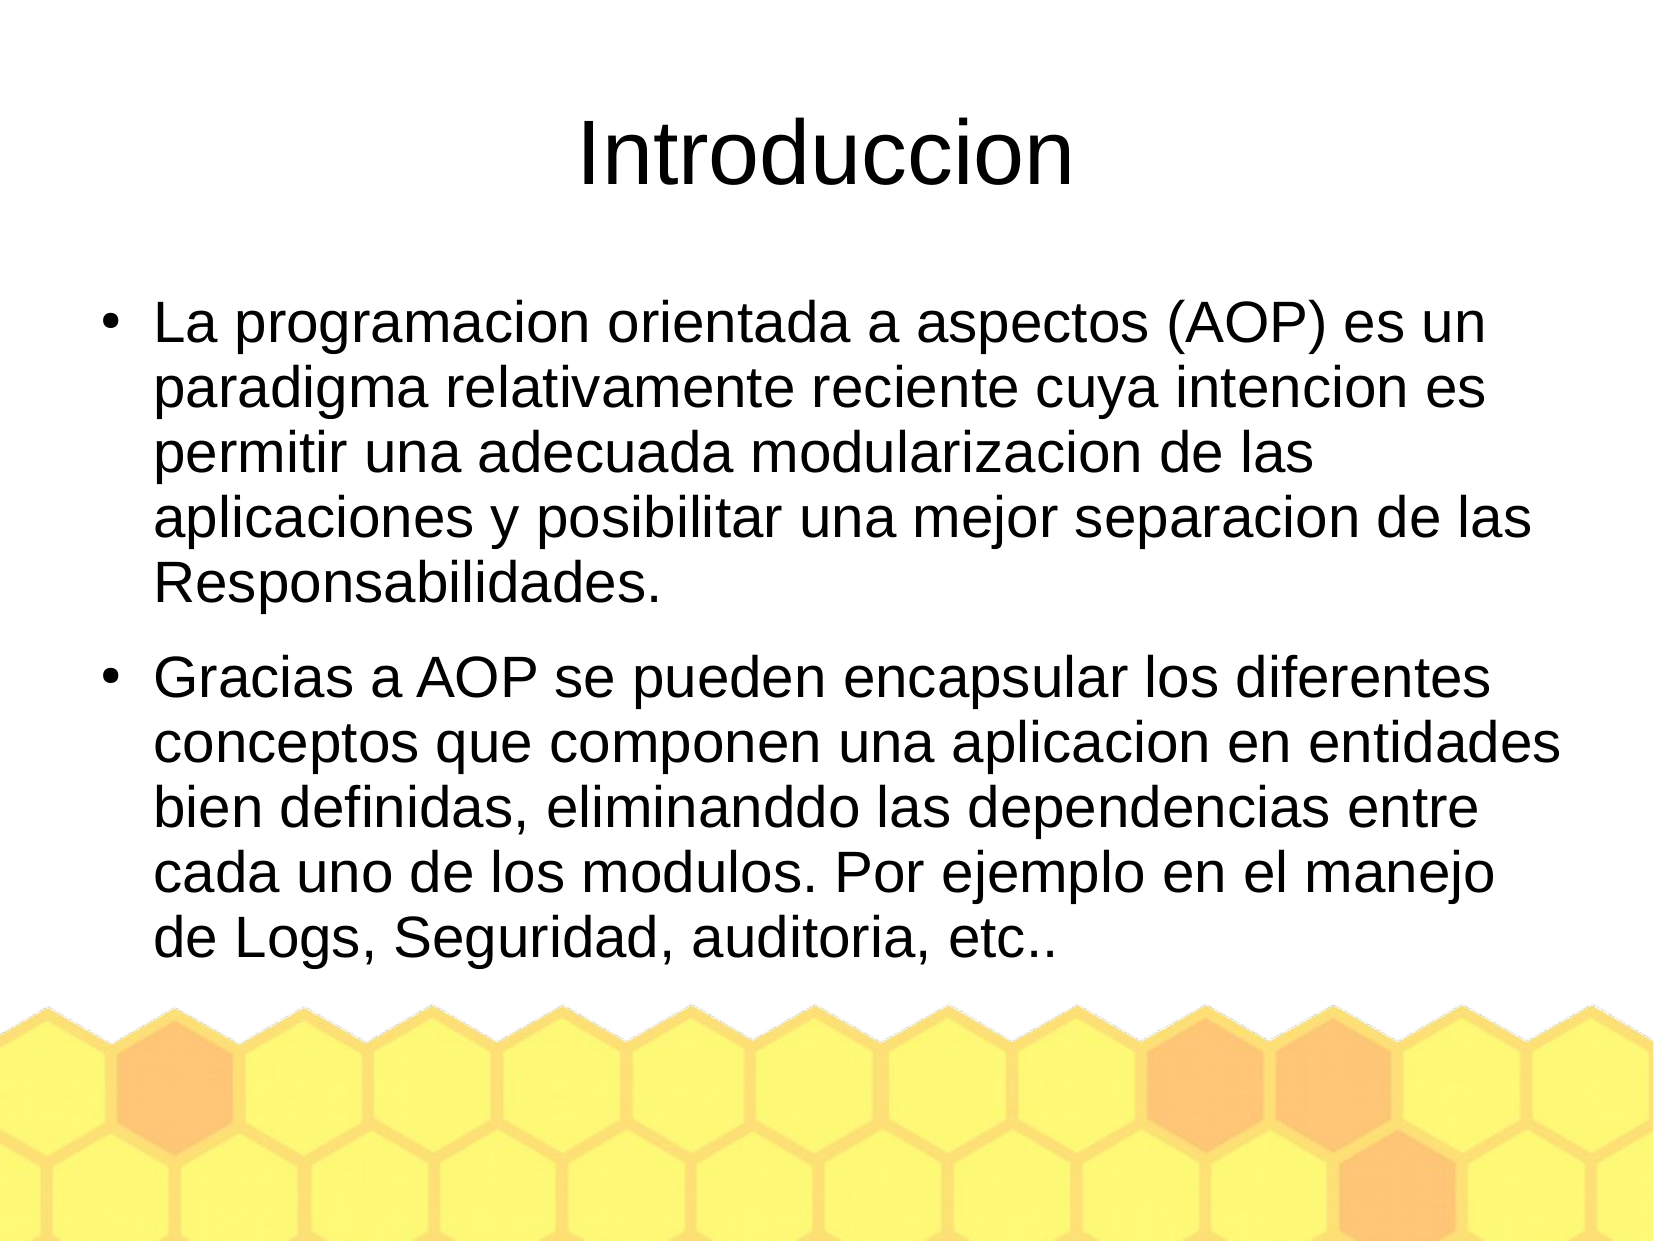

# Introduccion
La programacion orientada a aspectos (AOP) es un paradigma relativamente reciente cuya intencion es permitir una adecuada modularizacion de las aplicaciones y posibilitar una mejor separacion de las Responsabilidades.
Gracias a AOP se pueden encapsular los diferentes conceptos que componen una aplicacion en entidades bien definidas, eliminanddo las dependencias entre cada uno de los modulos. Por ejemplo en el manejo de Logs, Seguridad, auditoria, etc..